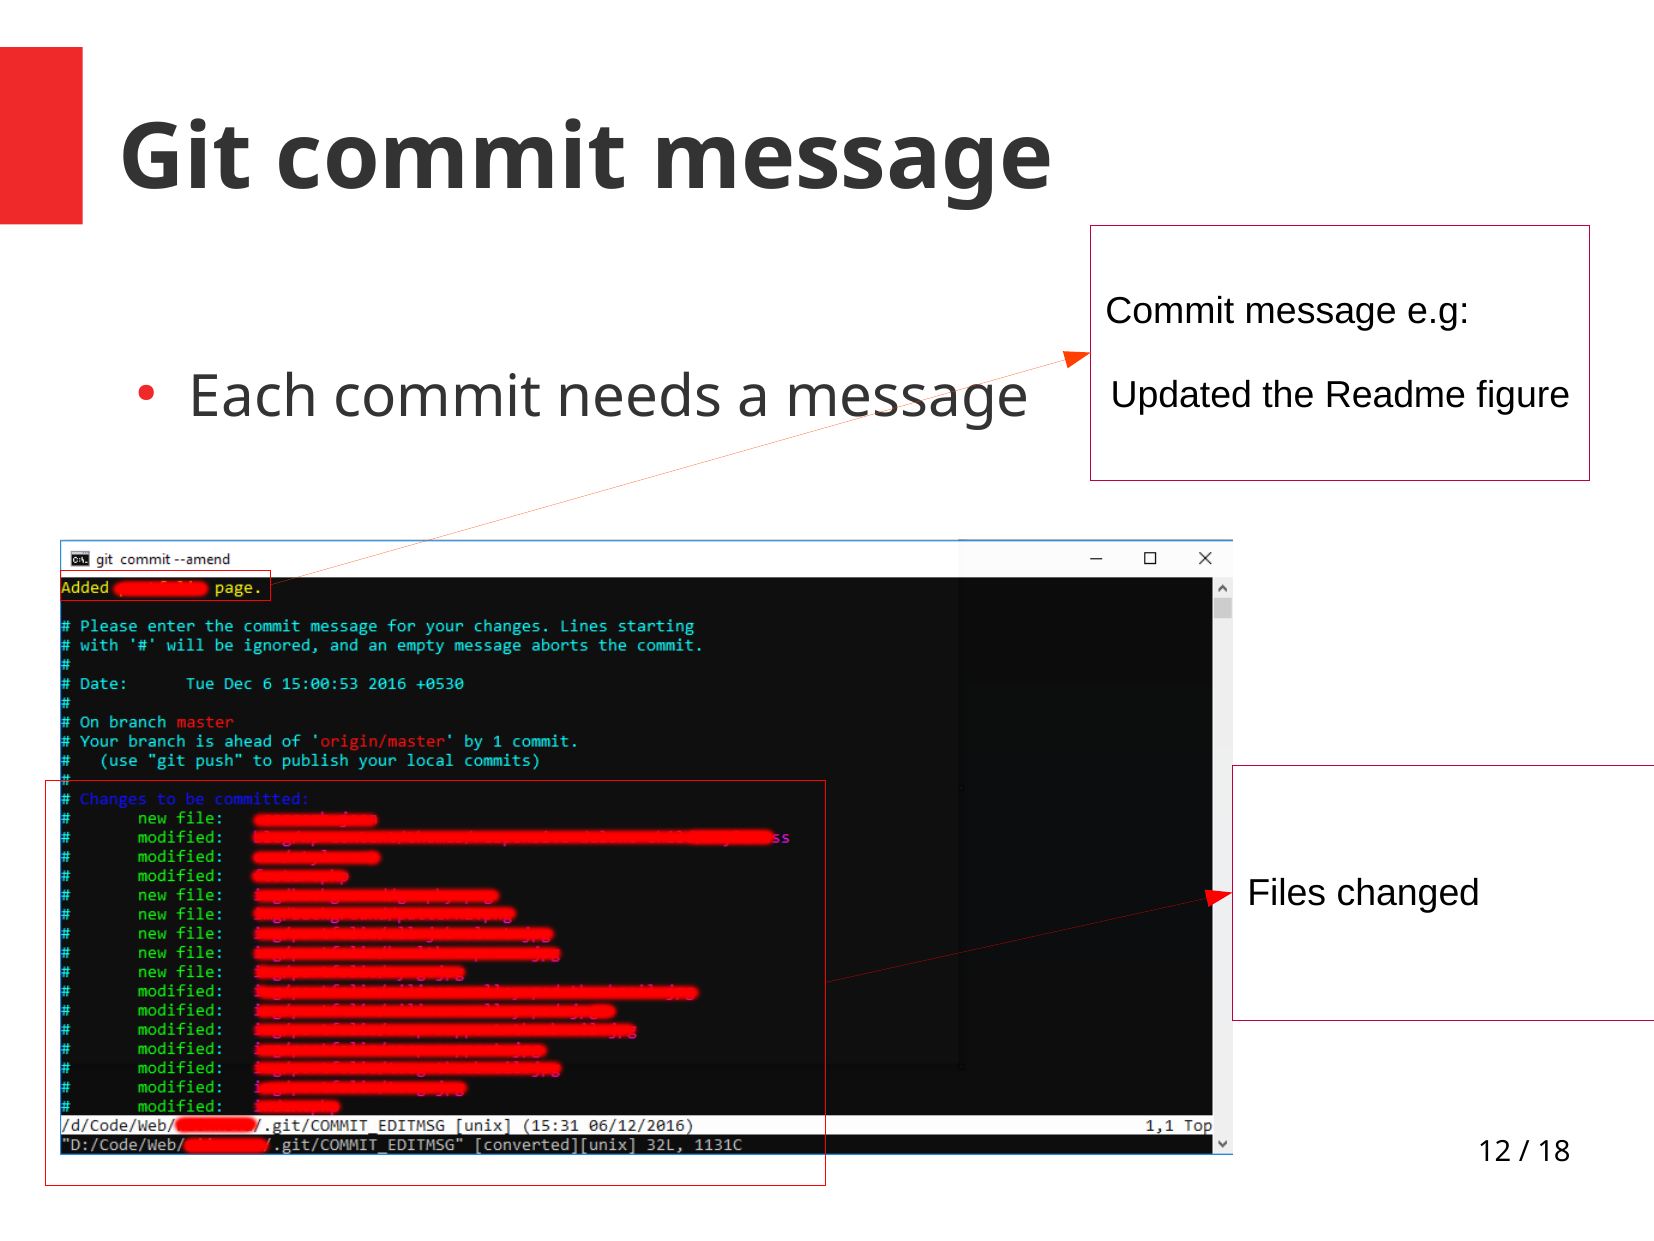

# Git commit message
Commit message e.g:
Updated the Readme figure
Each commit needs a message
Files changed
12